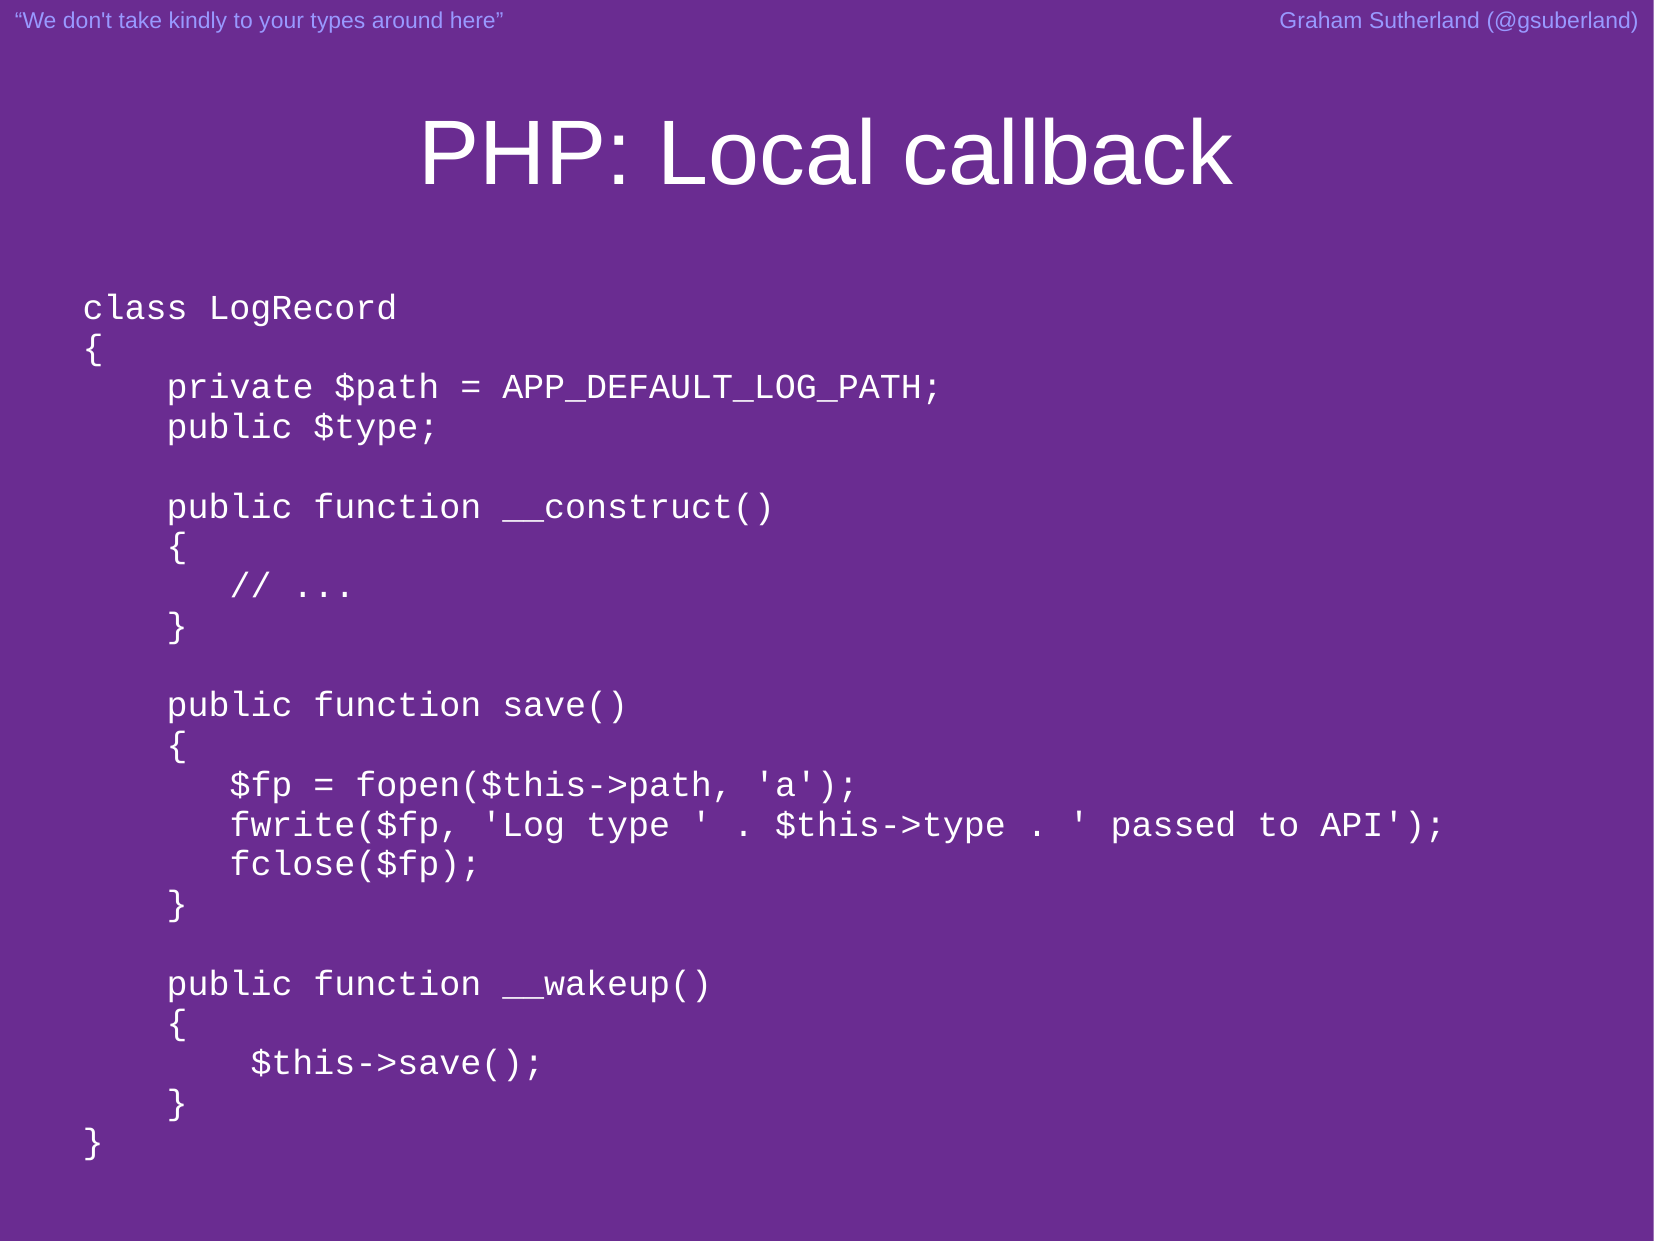

# PHP: Local callback
class LogRecord
{
 private $path = APP_DEFAULT_LOG_PATH;
 public $type;
 public function __construct()
 {
 // ...
 }
 public function save()
 {
 $fp = fopen($this->path, 'a');
 fwrite($fp, 'Log type ' . $this->type . ' passed to API');
 fclose($fp);
 }
 public function __wakeup()
 {
 $this->save();
 }
}